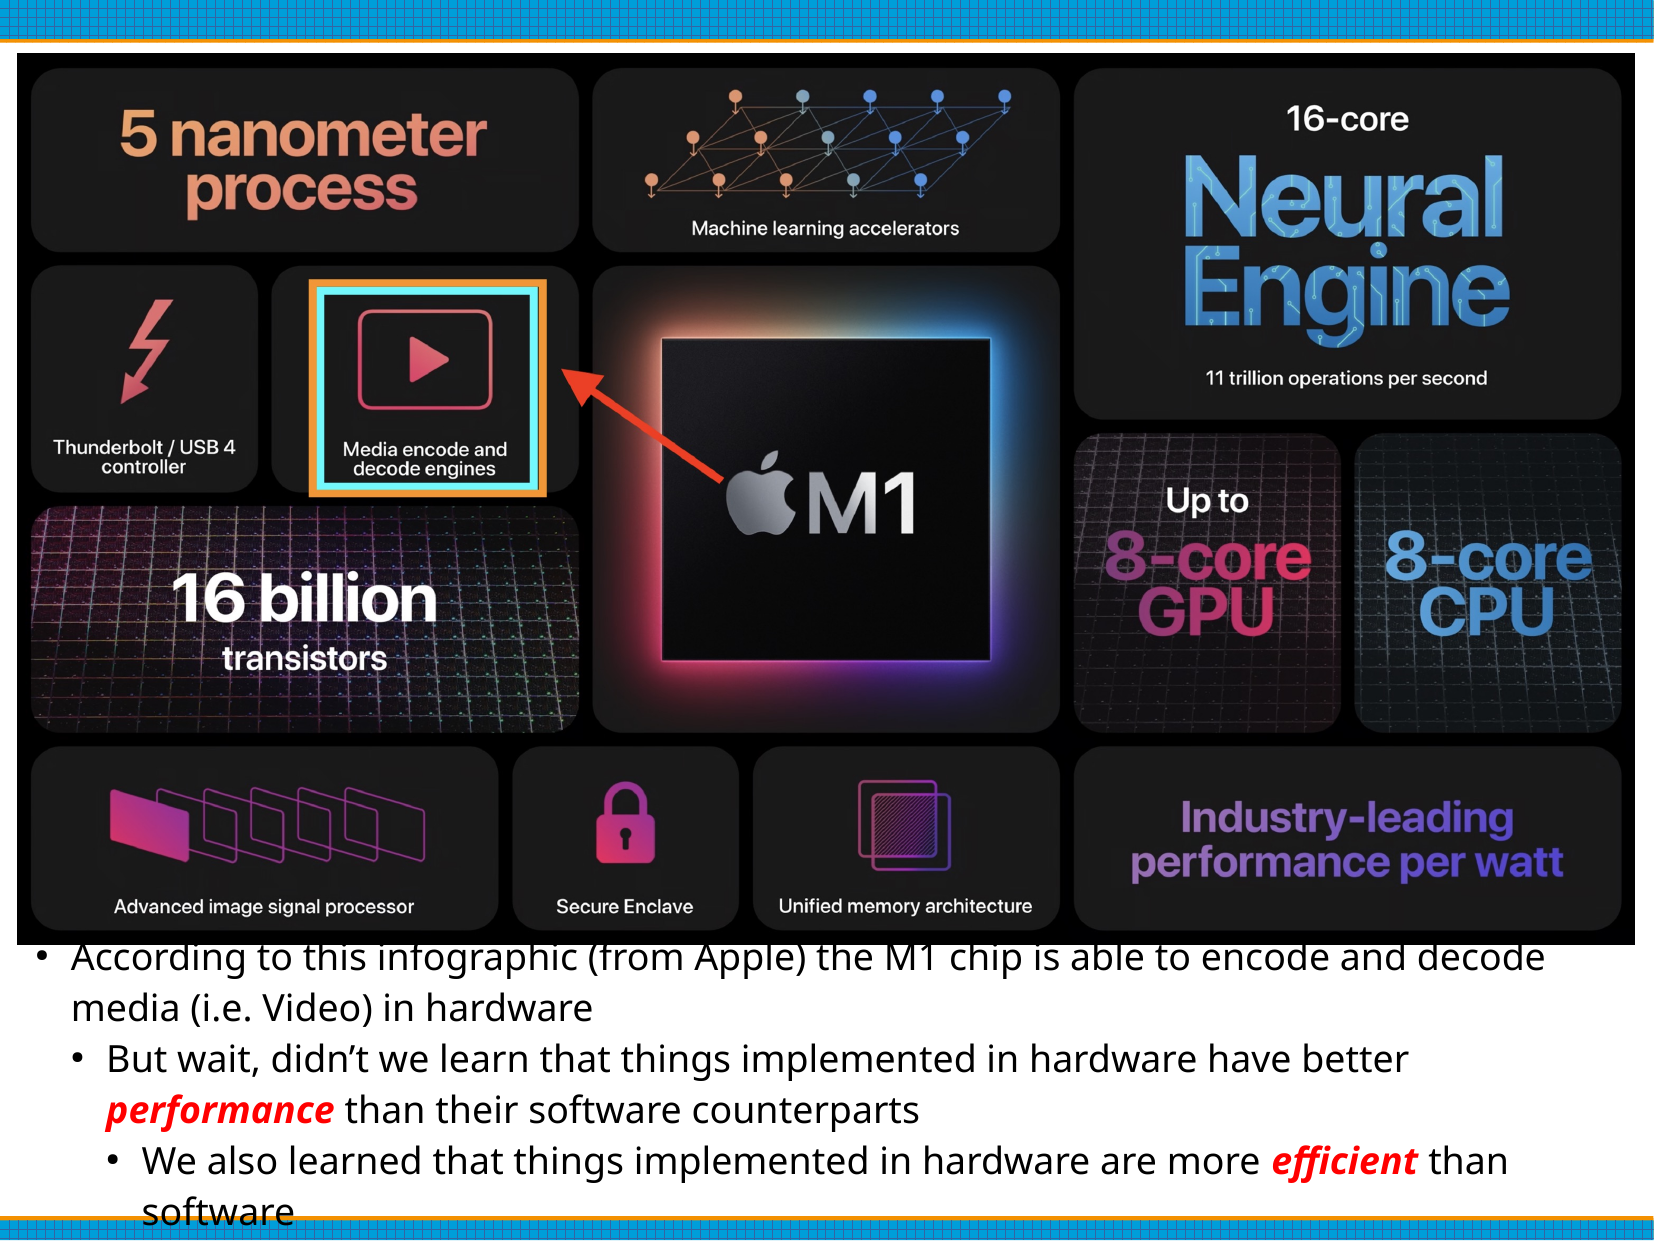

According to this infographic (from Apple) the M1 chip is able to encode and decode media (i.e. Video) in hardware
But wait, didn’t we learn that things implemented in hardware have better performance than their software counterparts
We also learned that things implemented in hardware are more efficient than software